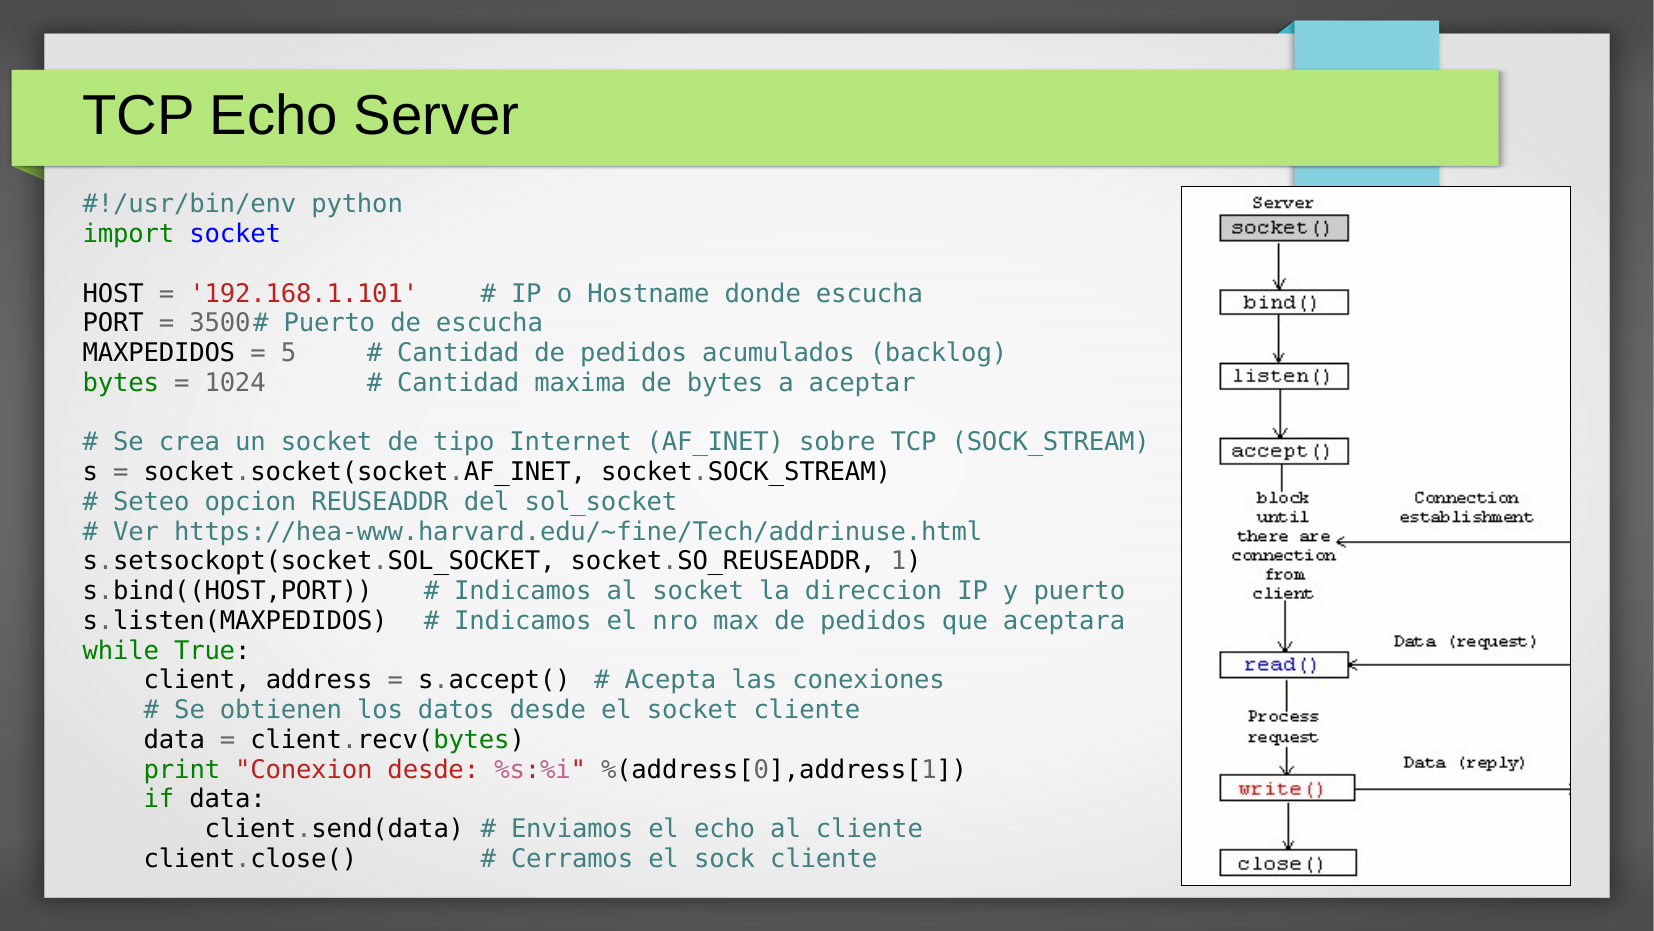

# TCP Echo Server
#!/usr/bin/env python
import socket
HOST = '192.168.1.101' 	# IP o Hostname donde escucha
PORT = 3500					# Puerto de escucha
MAXPEDIDOS = 5				# Cantidad de pedidos acumulados (backlog)
bytes = 1024				# Cantidad maxima de bytes a aceptar
# Se crea un socket de tipo Internet (AF_INET) sobre TCP (SOCK_STREAM)
s = socket.socket(socket.AF_INET, socket.SOCK_STREAM)
# Seteo opcion REUSEADDR del sol_socket
# Ver https://hea-www.harvard.edu/~fine/Tech/addrinuse.html
s.setsockopt(socket.SOL_SOCKET, socket.SO_REUSEADDR, 1)
s.bind((HOST,PORT))	# Indicamos al socket la direccion IP y puerto
s.listen(MAXPEDIDOS)	# Indicamos el nro max de pedidos que aceptara
while True:
 client, address = s.accept() 	# Acepta las conexiones
 # Se obtienen los datos desde el socket cliente
 data = client.recv(bytes)
 print "Conexion desde: %s:%i" %(address[0],address[1])
 if data:
 client.send(data)			# Enviamos el echo al cliente
 client.close() 				# Cerramos el sock cliente